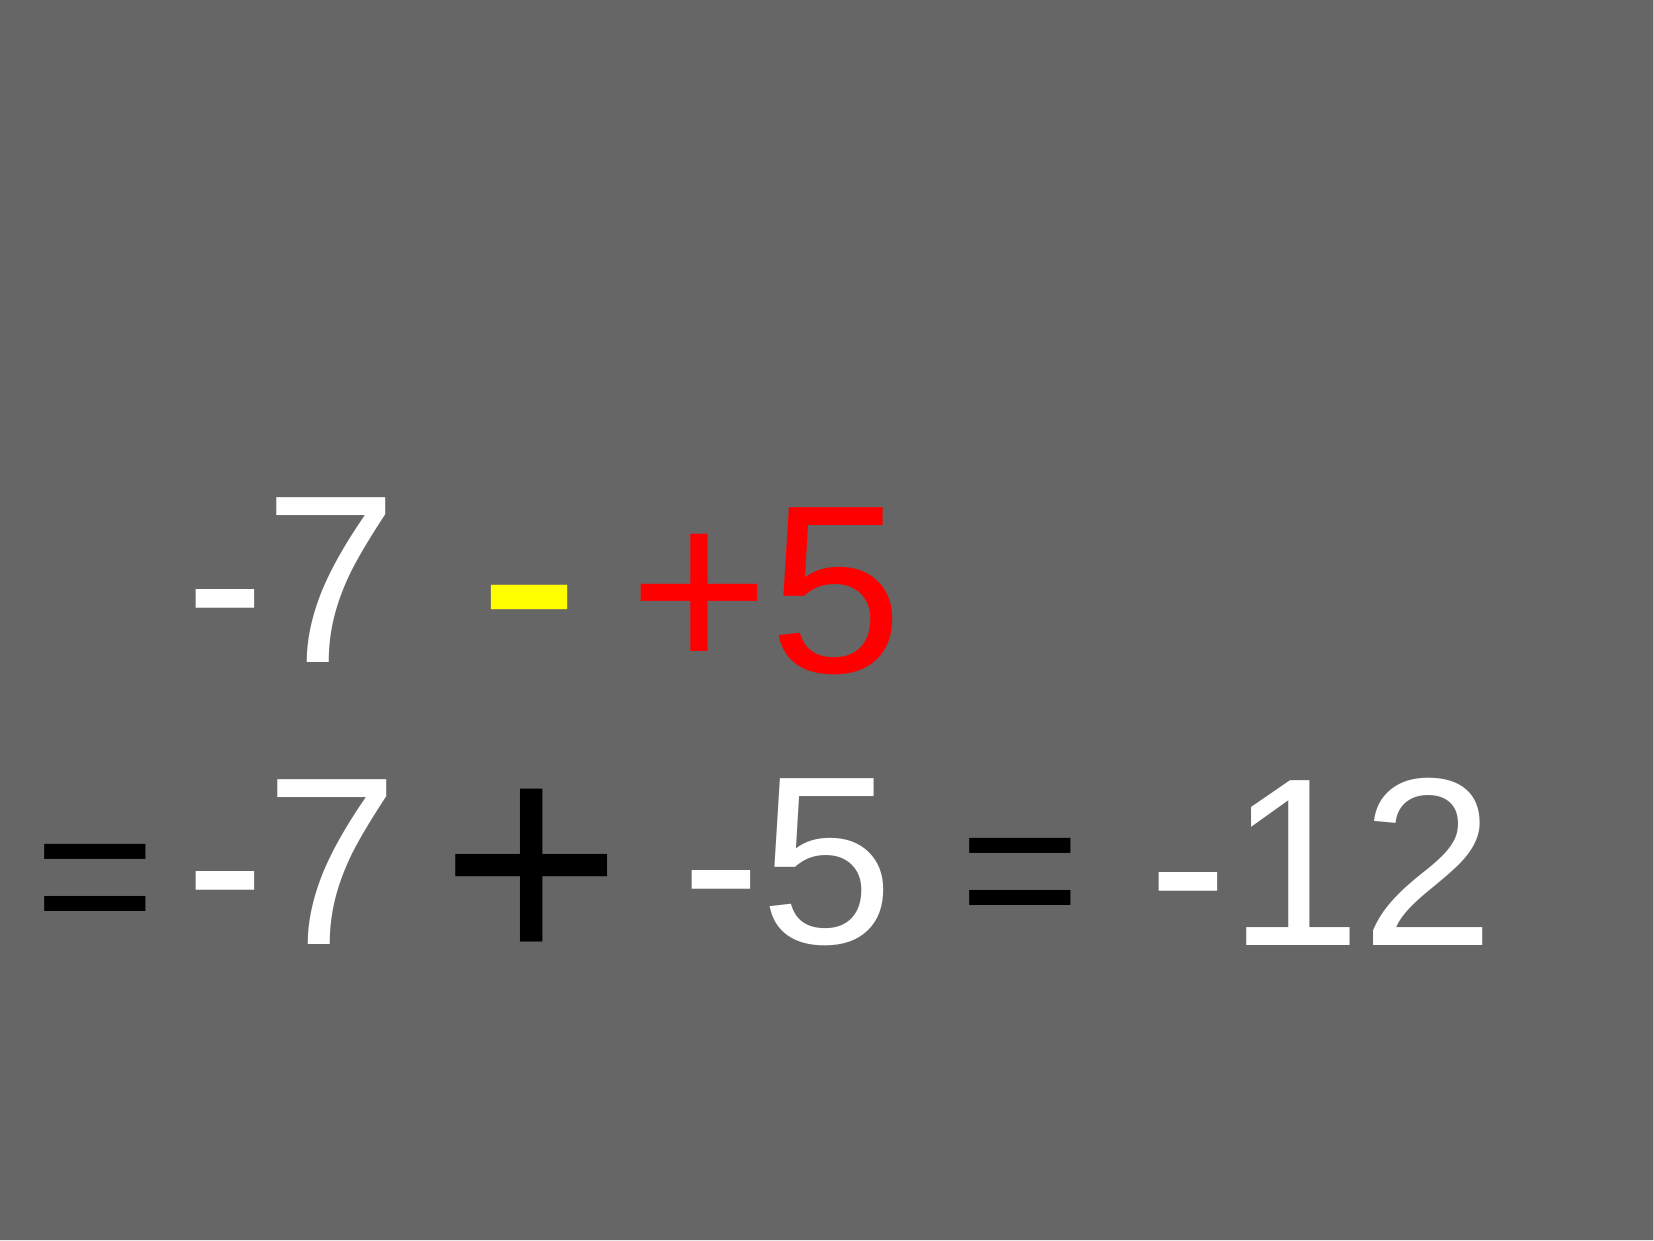

-
-7
+5
+
-5
-7
-12
=
=